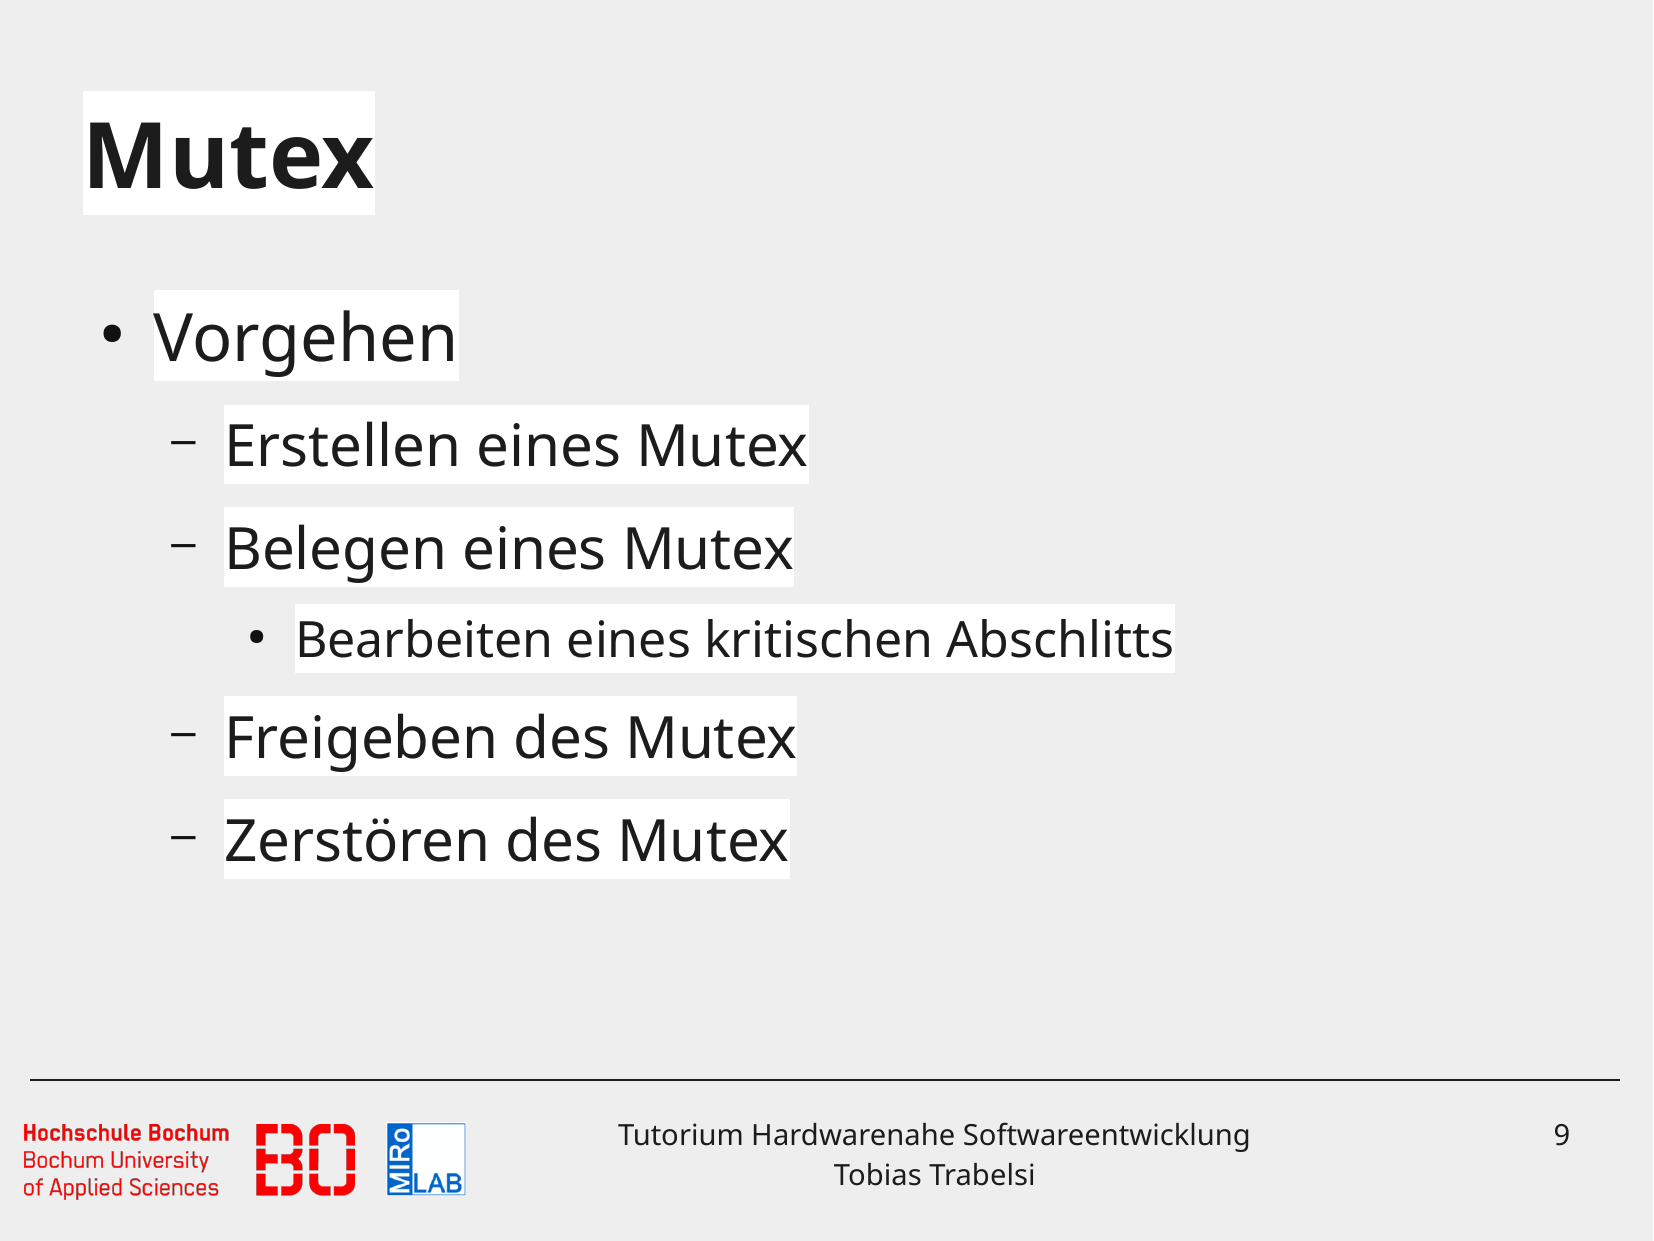

# Mutex
Vorgehen
Erstellen eines Mutex
Belegen eines Mutex
Bearbeiten eines kritischen Abschlitts
Freigeben des Mutex
Zerstören des Mutex
Vanessa Böhrk - Tutorium Hardwarenahe Softwareentwicklung
9